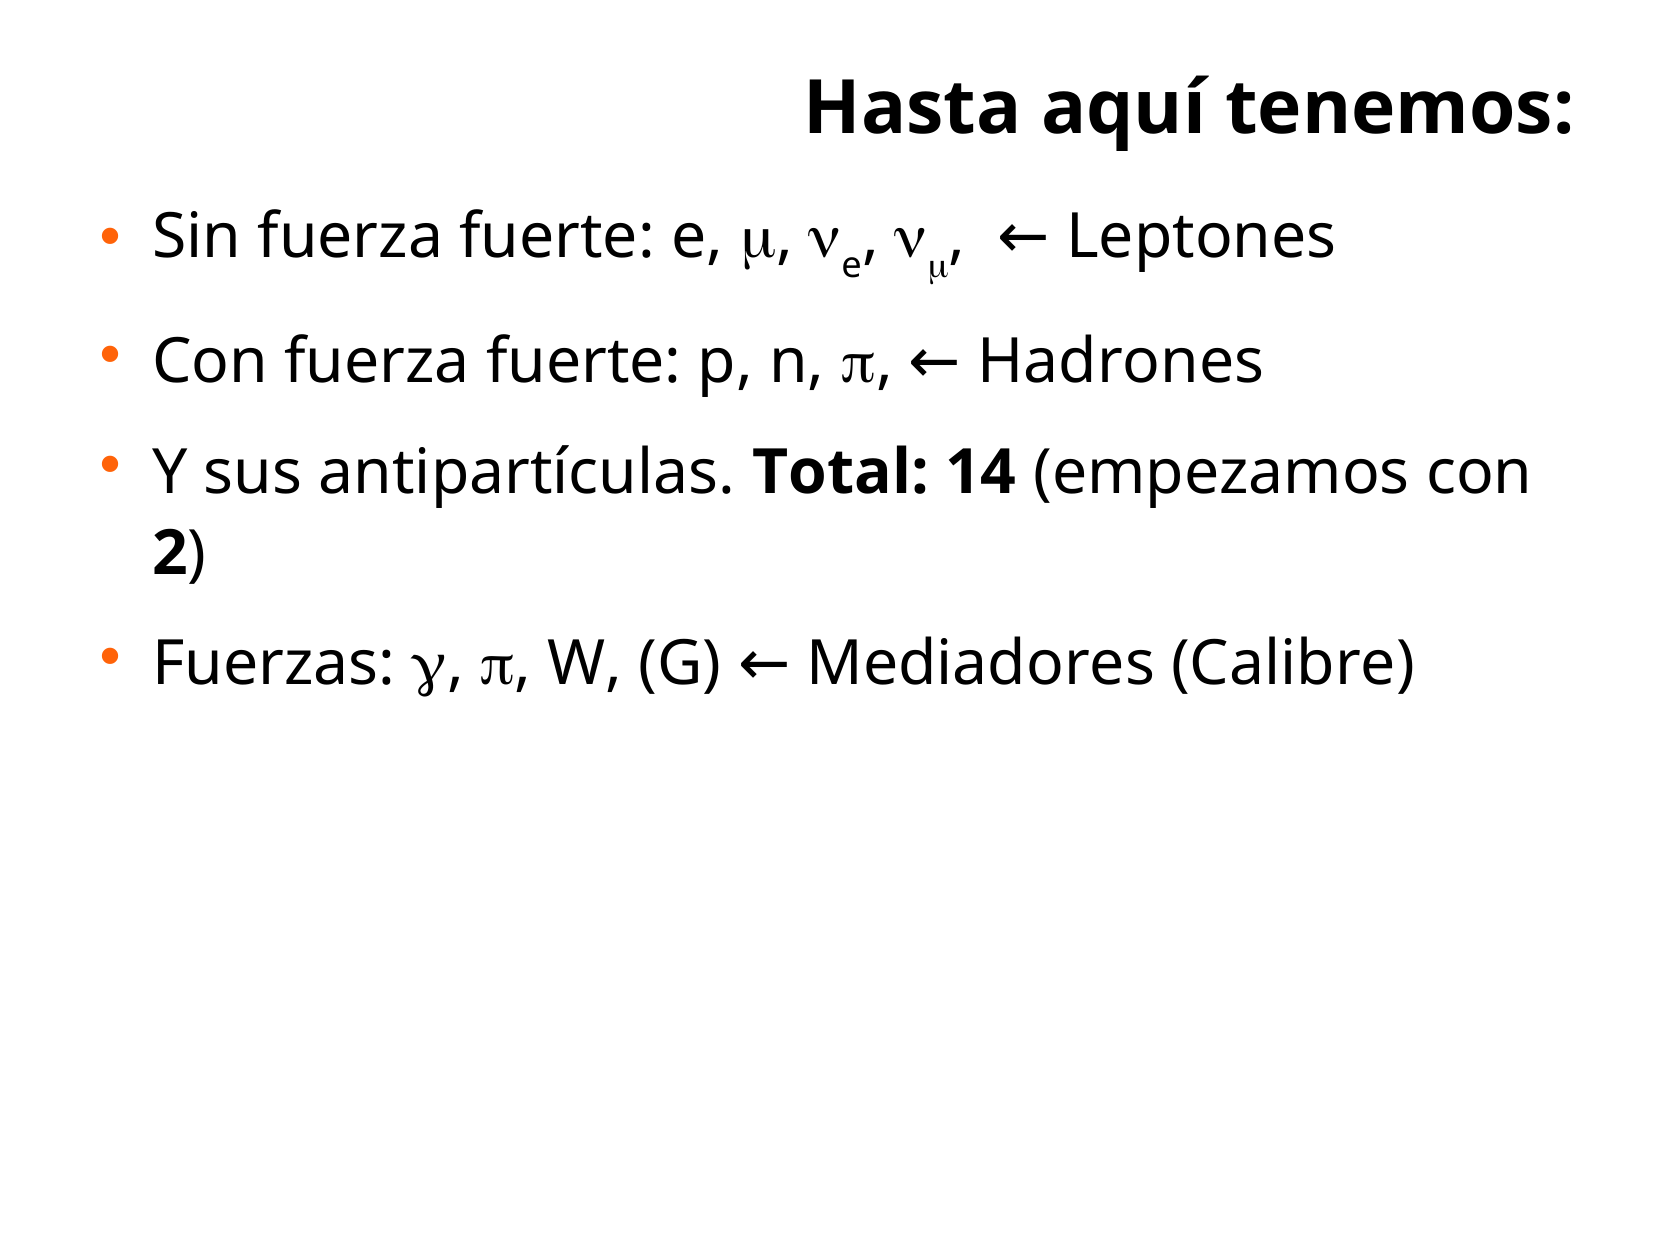

# Hasta aquí tenemos:
Sin fuerza fuerte: e, , e, , ← Leptones
Con fuerza fuerte: p, n, , ← Hadrones
Y sus antipartículas. Total: 14 (empezamos con 2)
Fuerzas: , , W, (G) ← Mediadores (Calibre)